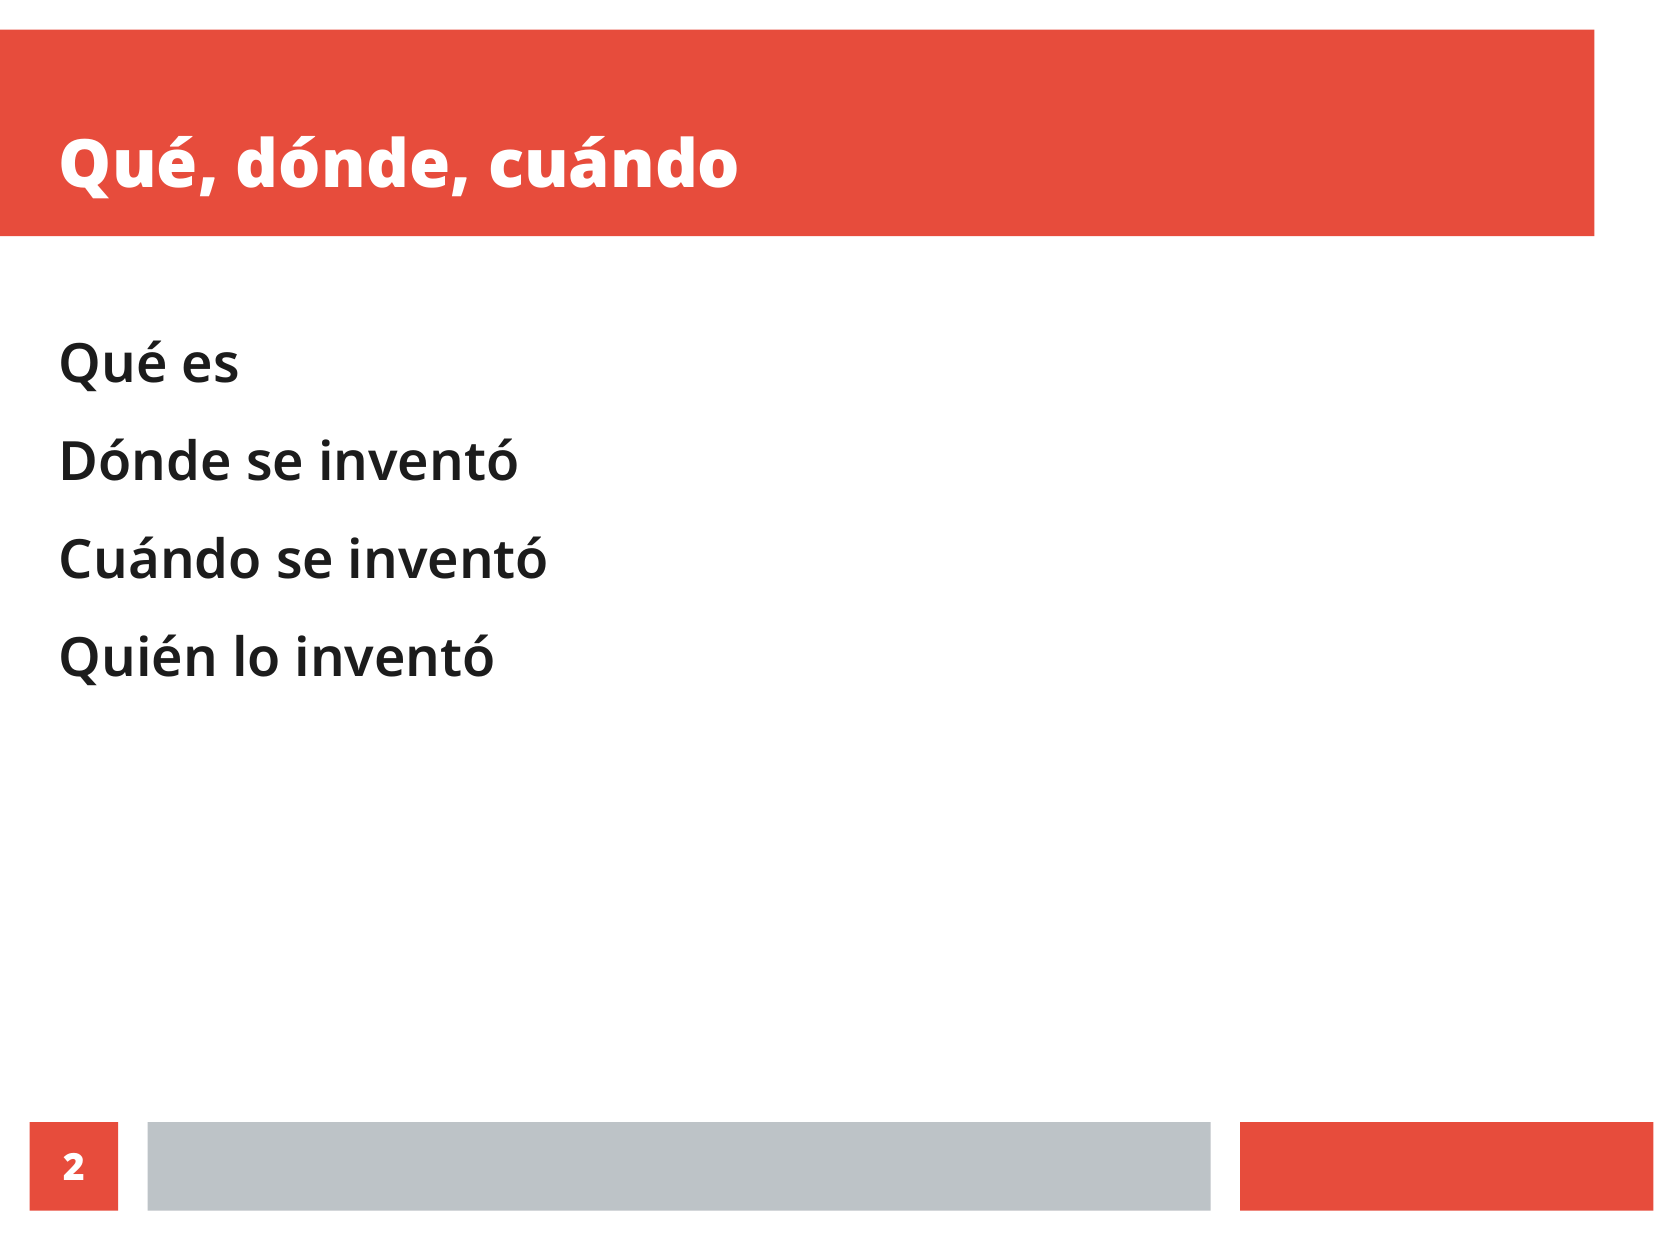

# Qué, dónde, cuándo
Qué es
Dónde se inventó
Cuándo se inventó
Quién lo inventó
2